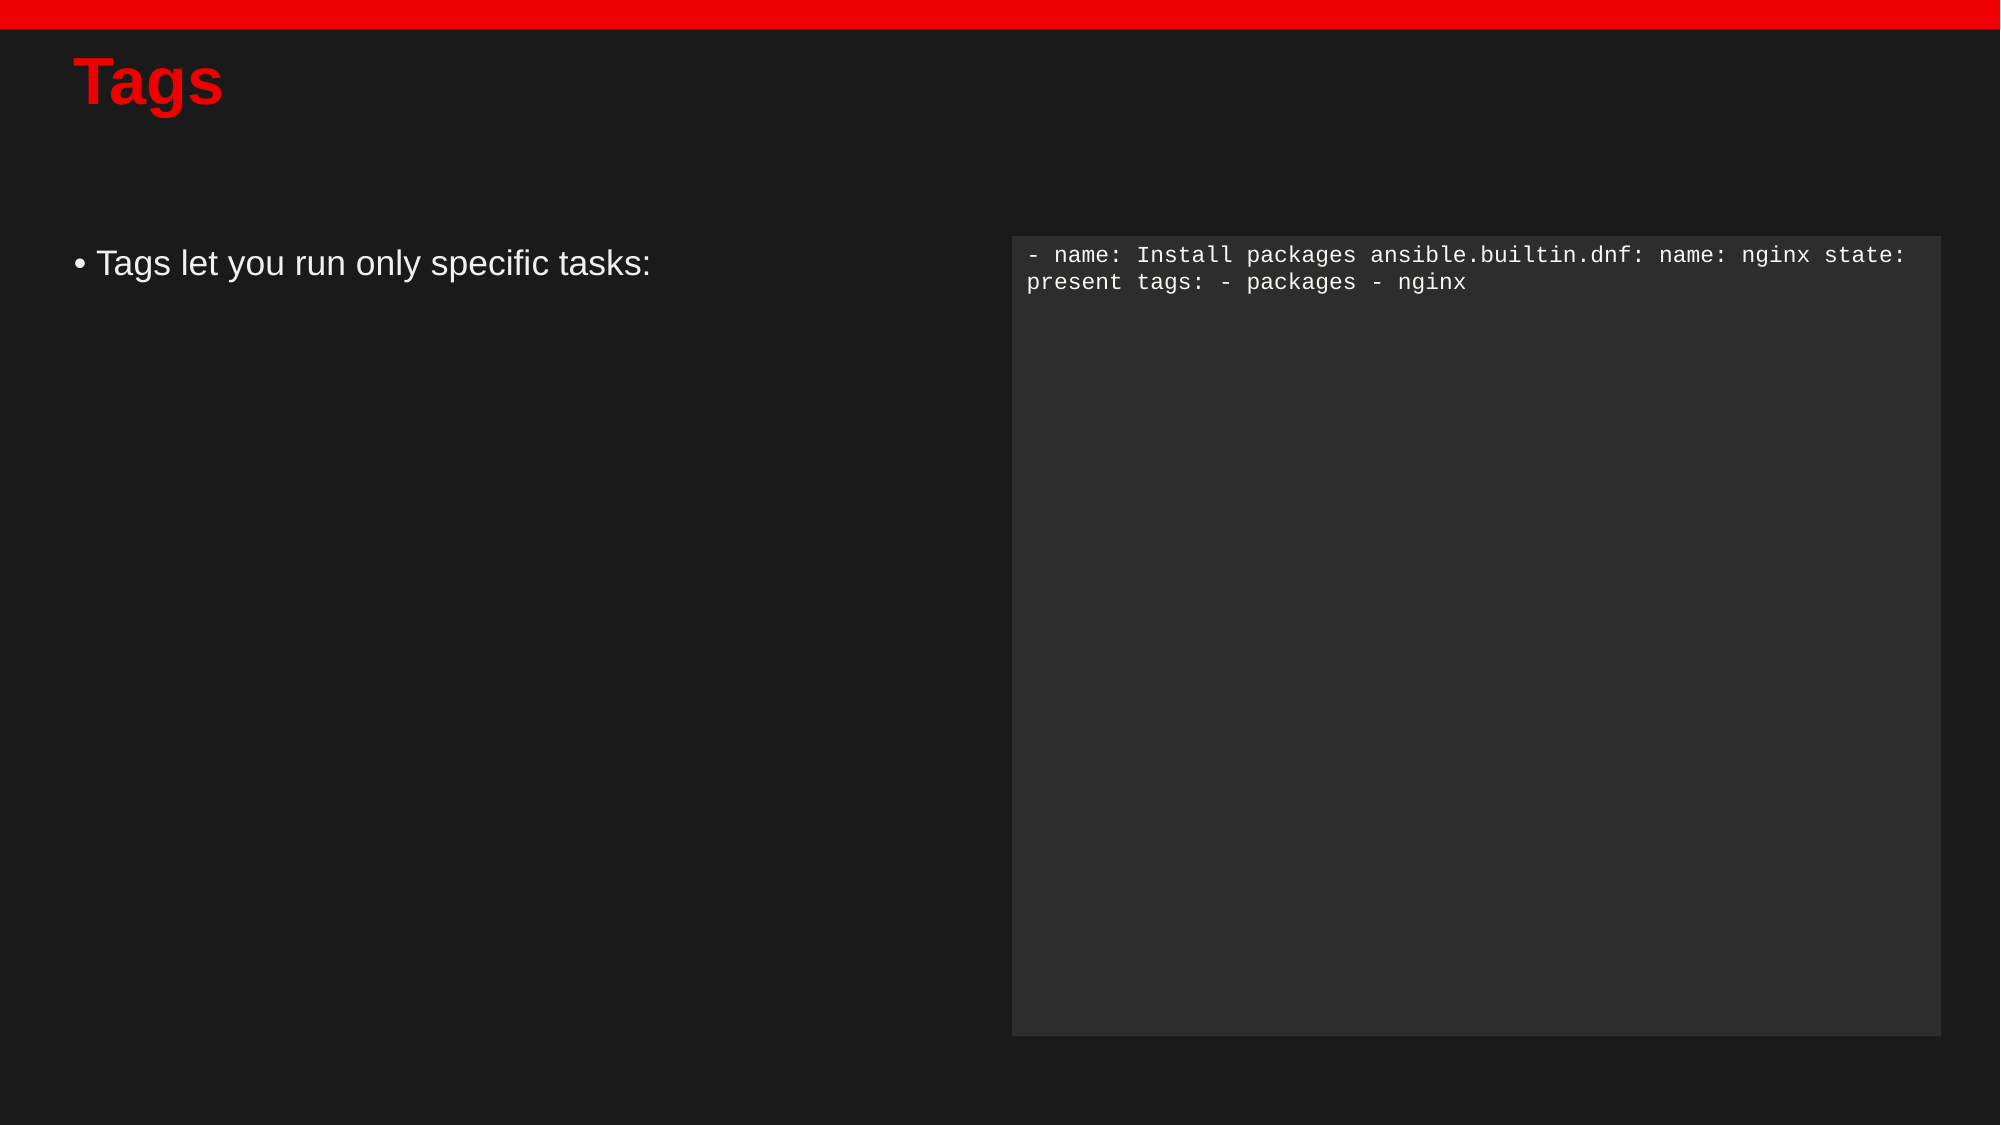

Tags
• Tags let you run only specific tasks:
- name: Install packages ansible.builtin.dnf: name: nginx state: present tags: - packages - nginx